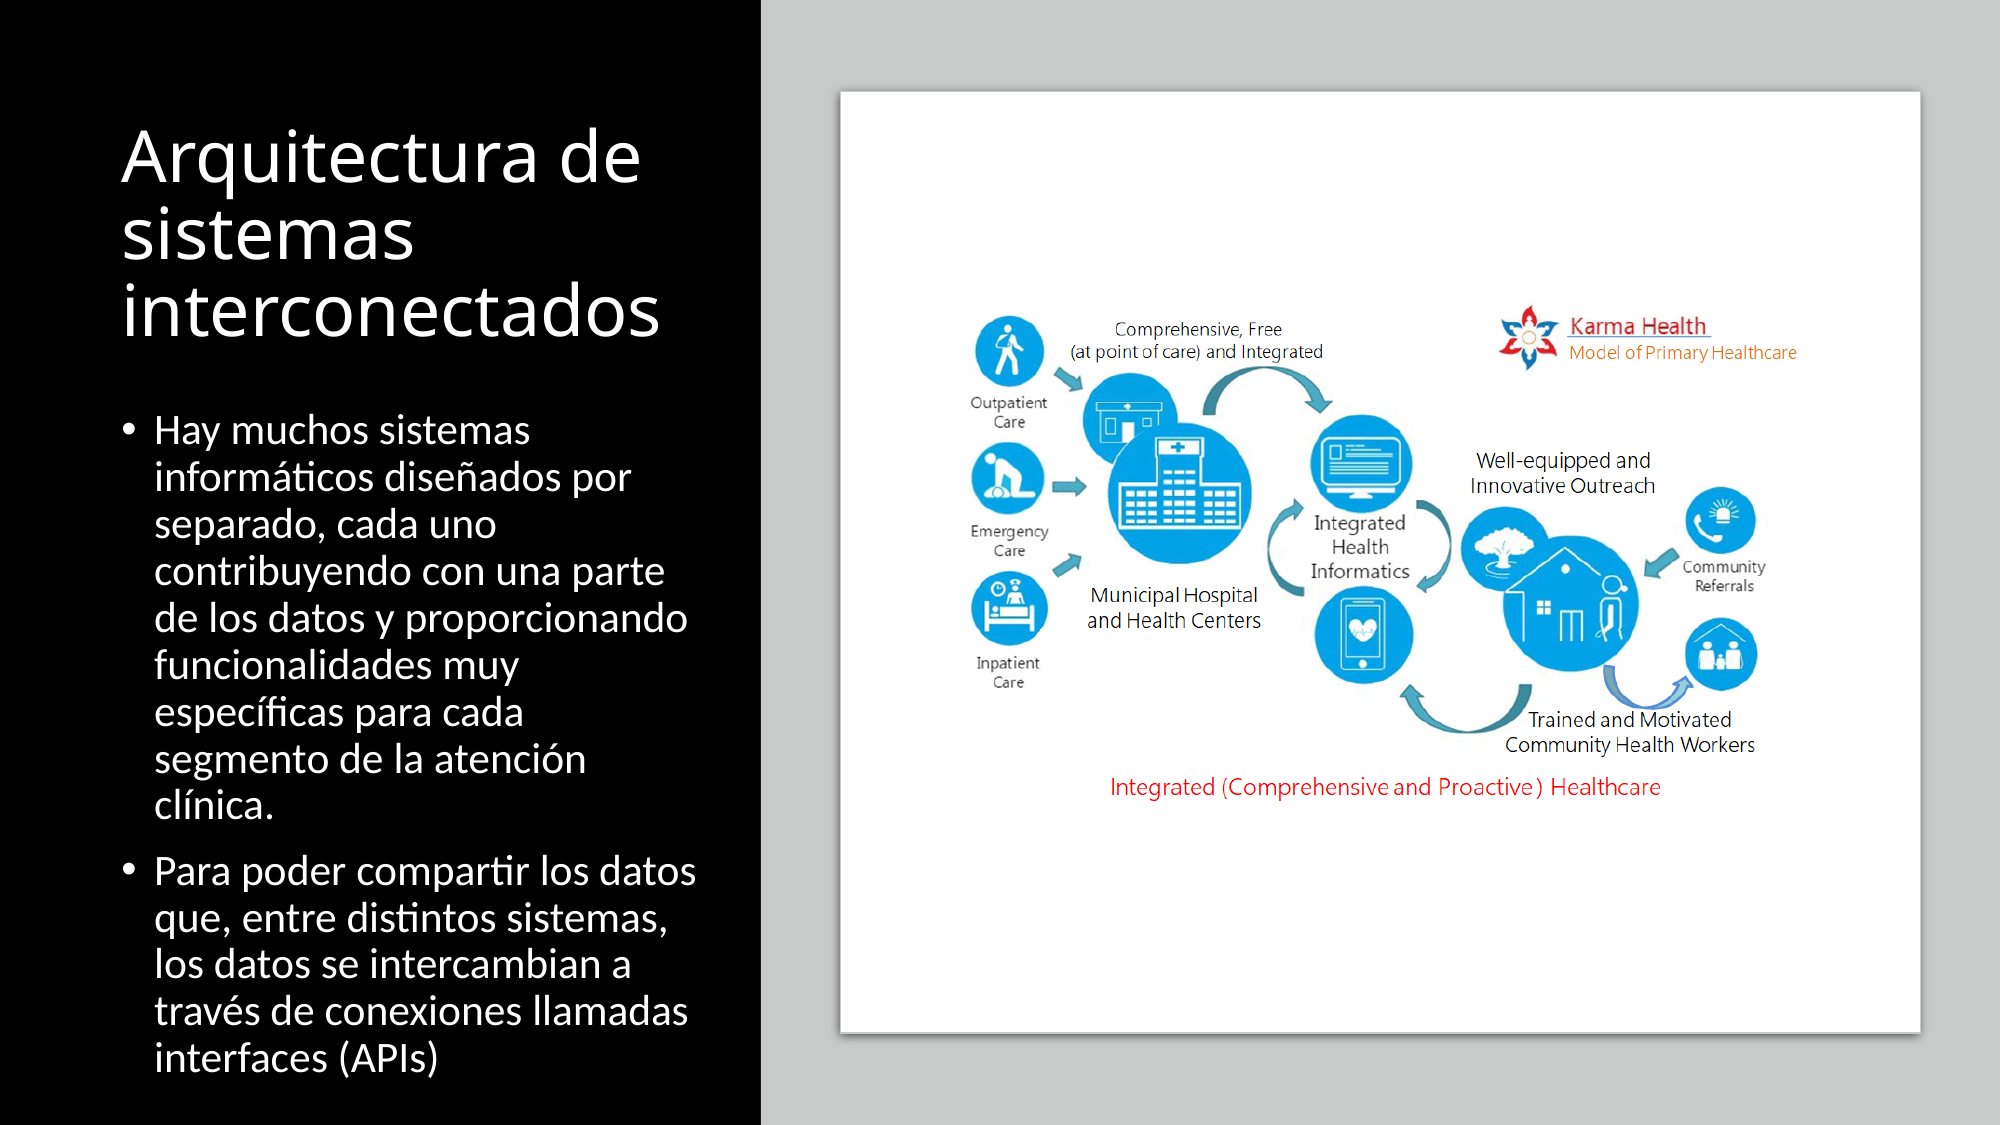

# Arquitectura de sistemas interconectados
Hay muchos sistemas informáticos diseñados por separado, cada uno contribuyendo con una parte de los datos y proporcionando funcionalidades muy específicas para cada segmento de la atención clínica.
Para poder compartir los datos que, entre distintos sistemas, los datos se intercambian a través de conexiones llamadas interfaces (APIs)